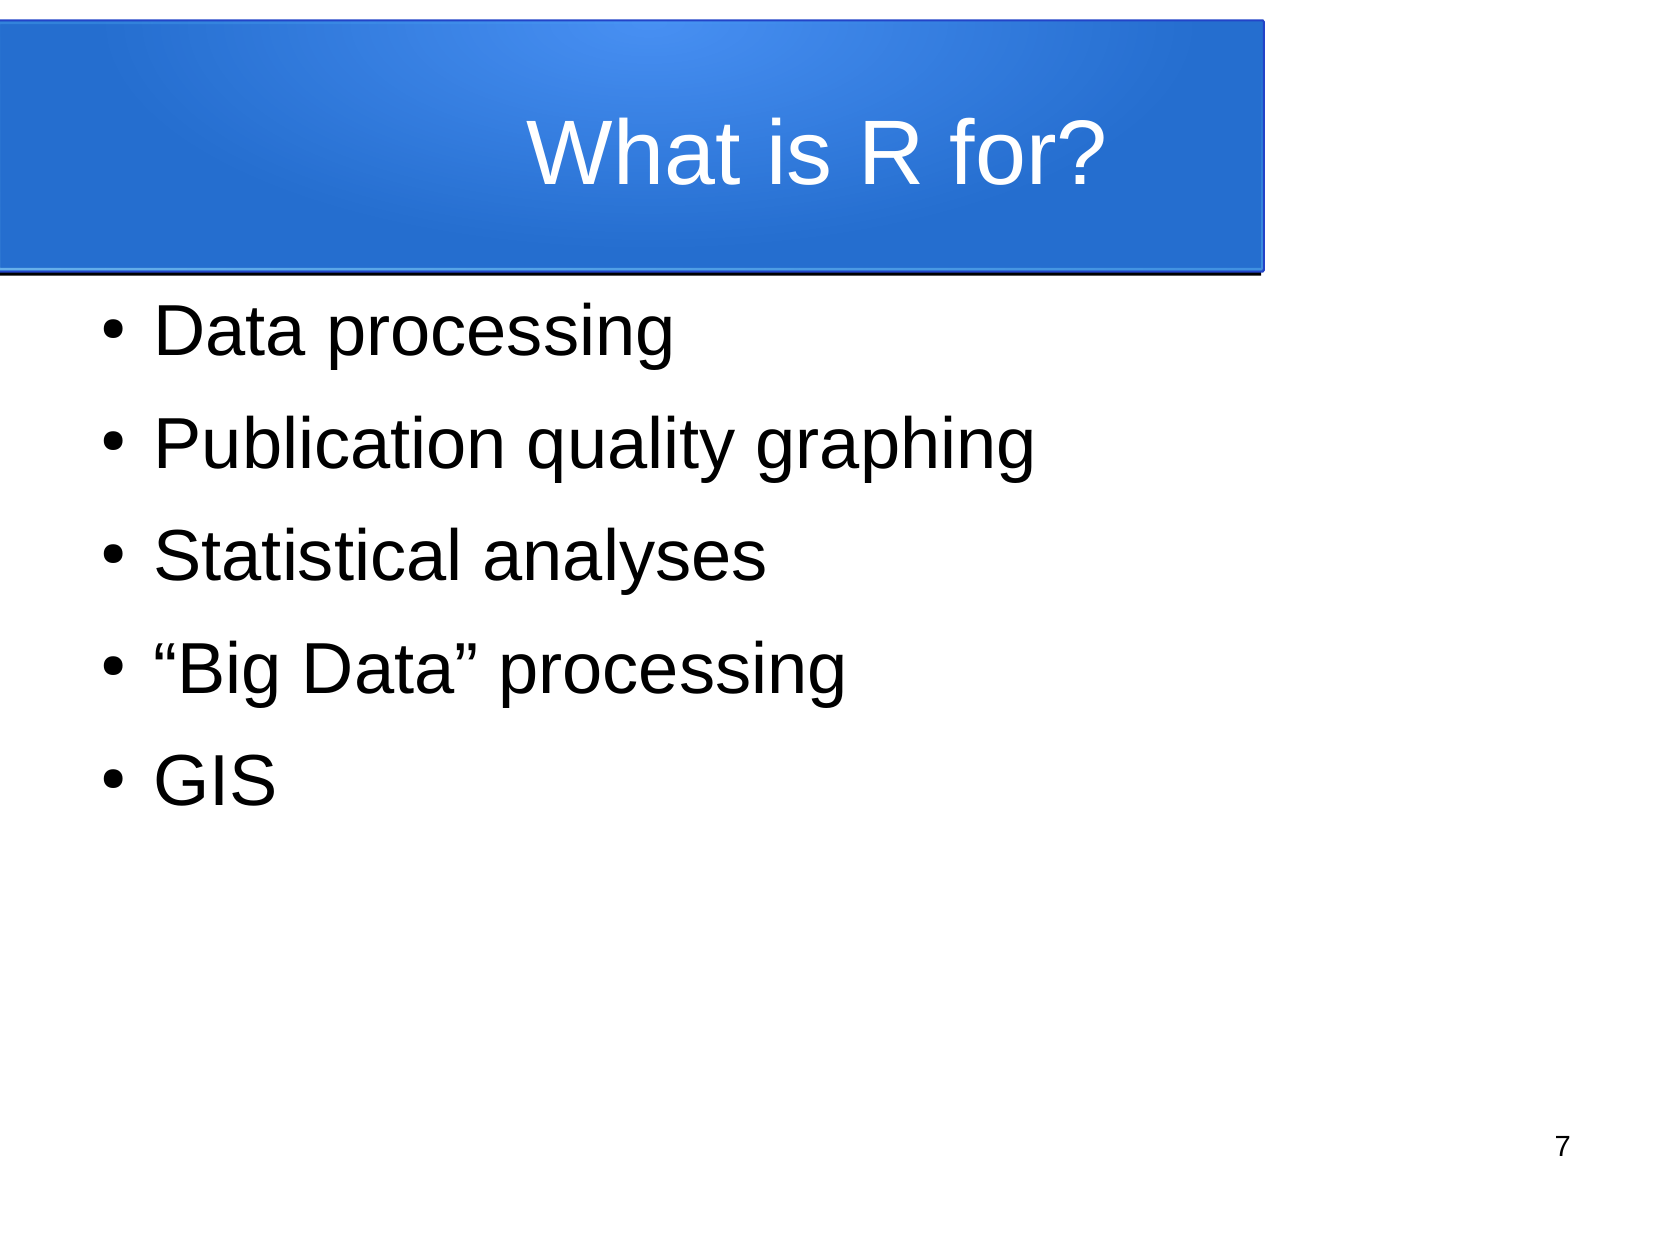

# What is R for?
Data processing
Publication quality graphing
Statistical analyses
“Big Data” processing
GIS
7